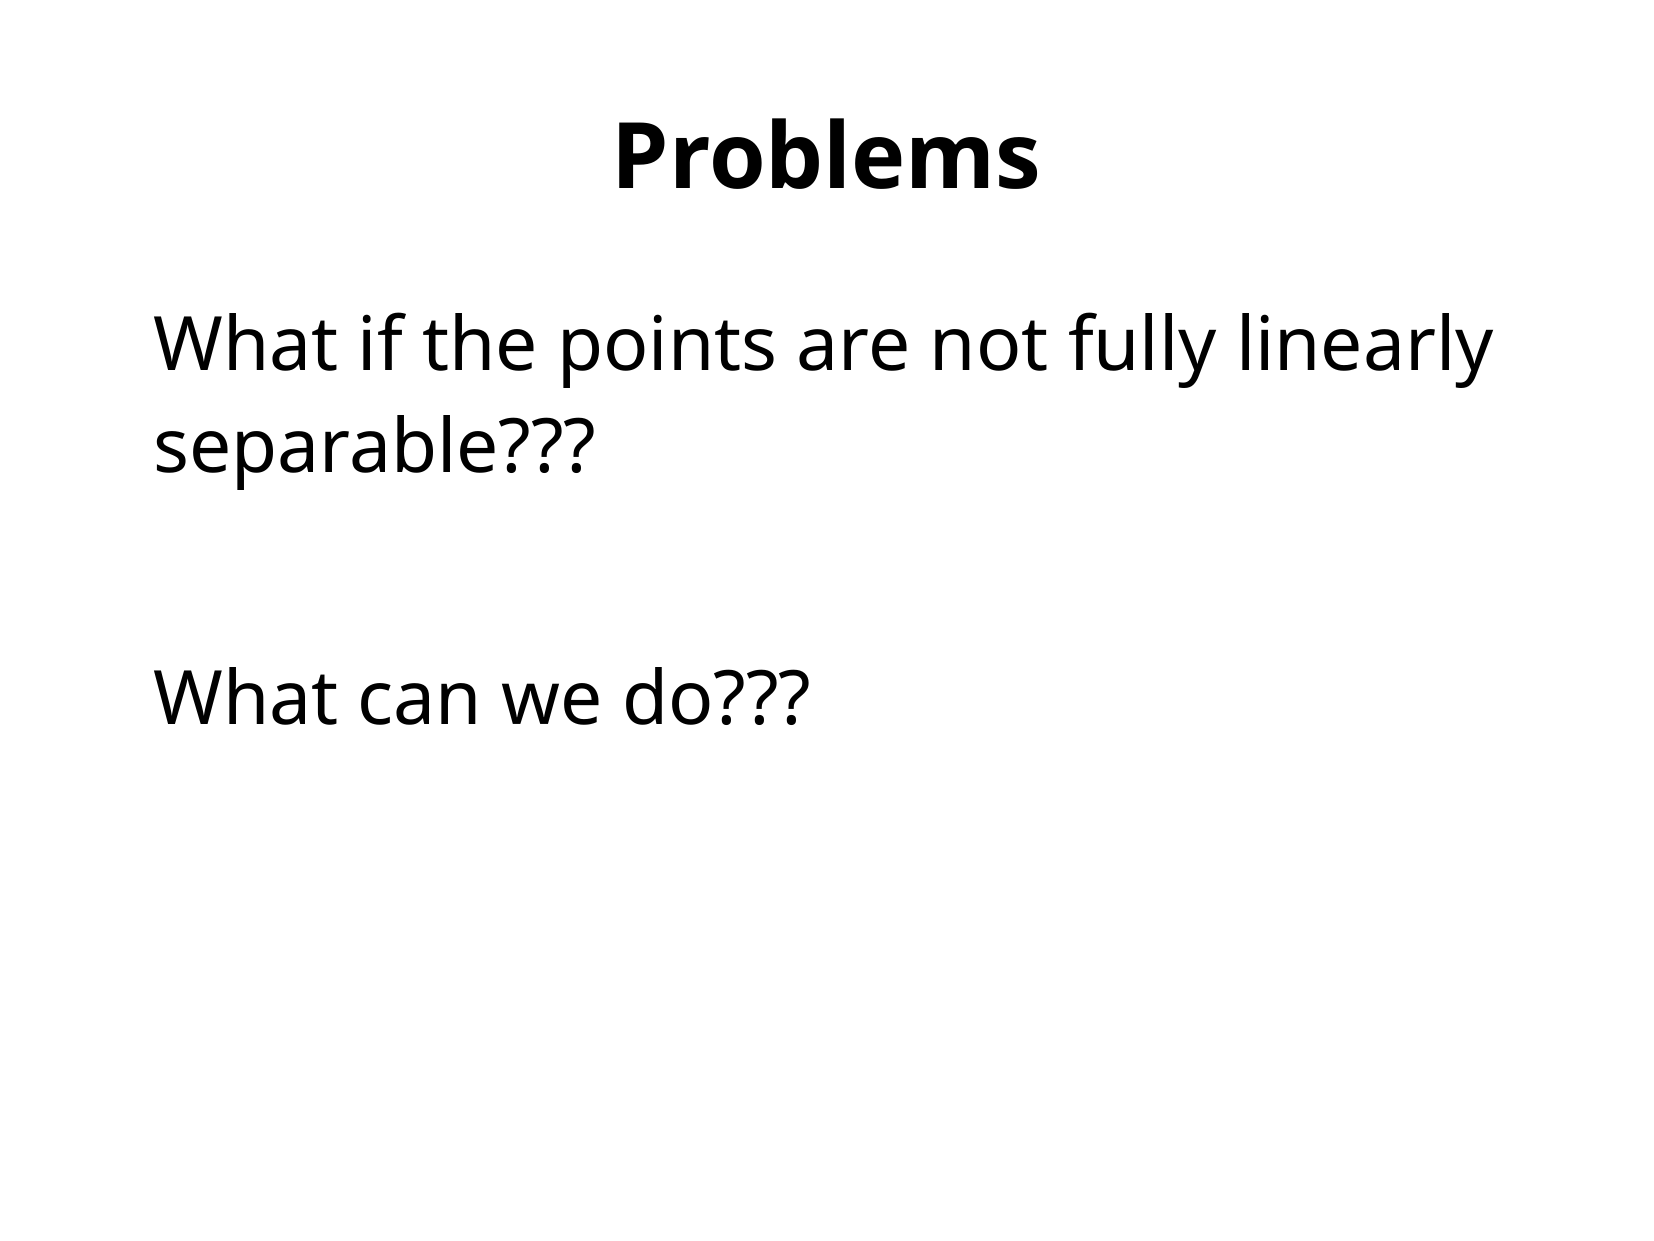

# Problems
What if the points are not fully linearly separable???
What can we do???